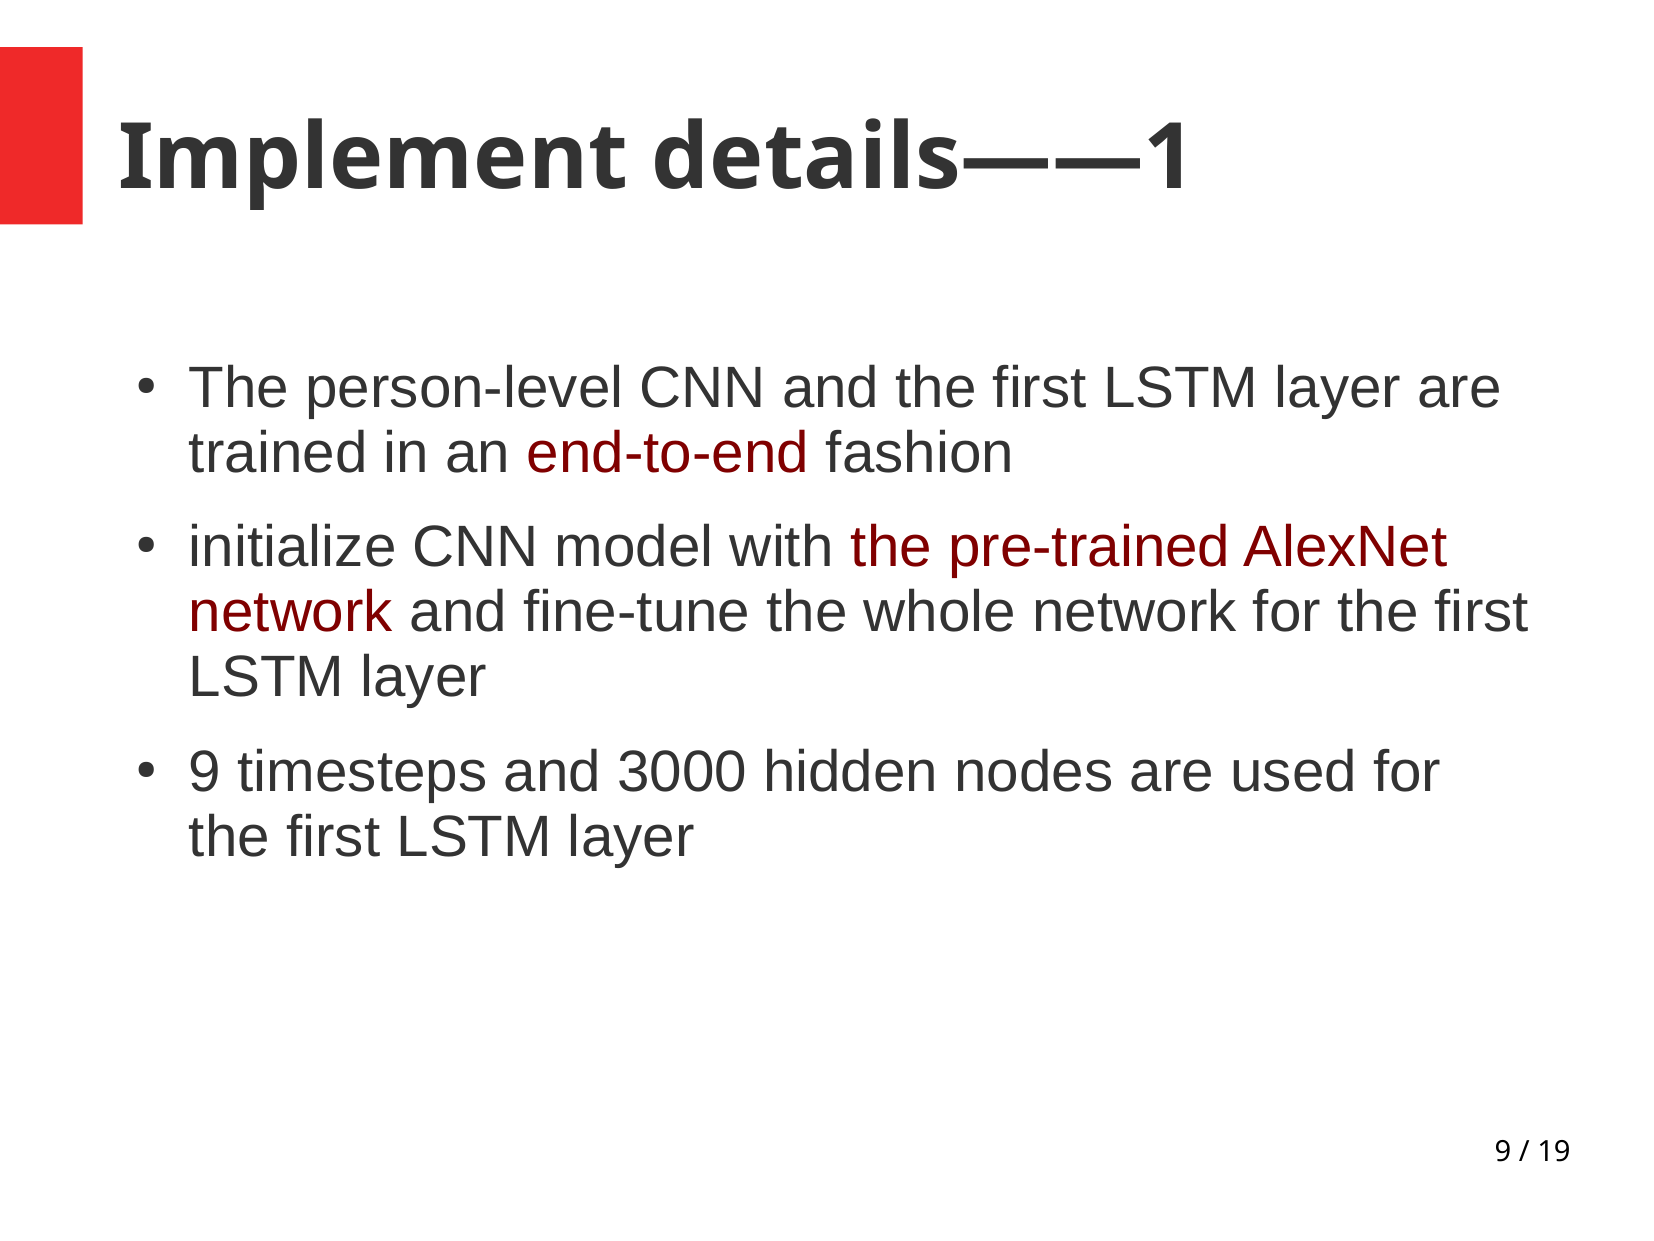

# Implement details——1
The person-level CNN and the first LSTM layer are trained in an end-to-end fashion
initialize CNN model with the pre-trained AlexNet network and fine-tune the whole network for the first LSTM layer
9 timesteps and 3000 hidden nodes are used for the first LSTM layer
9